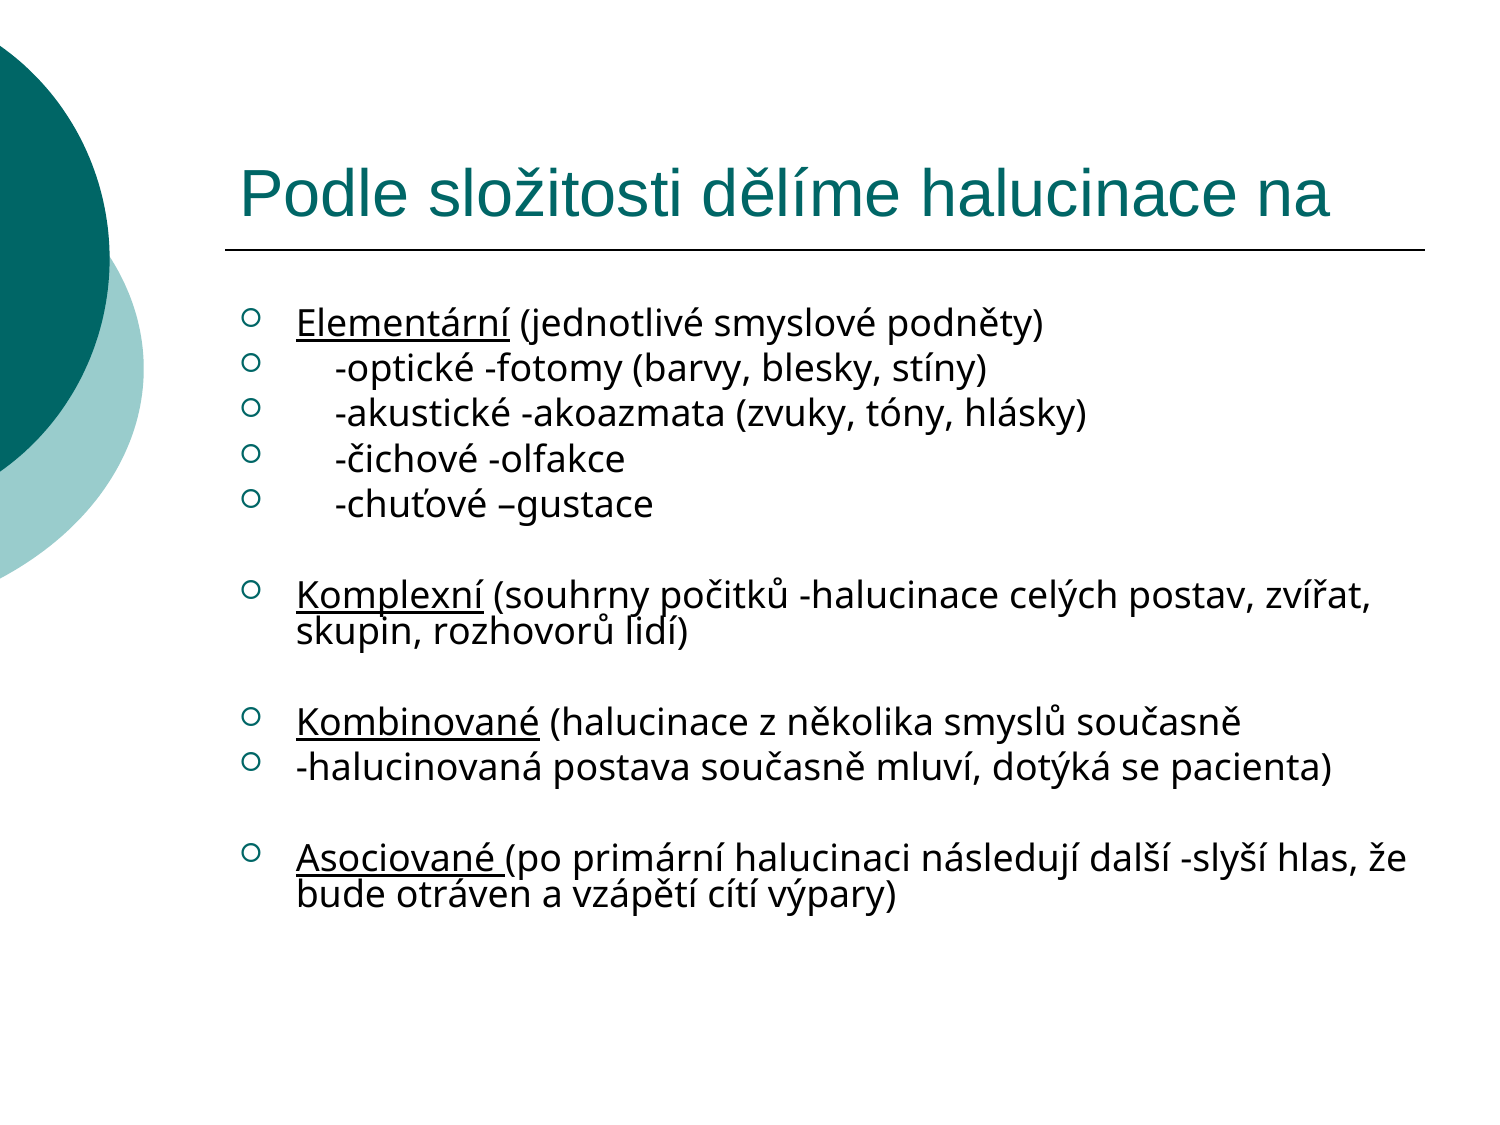

# Podle složitosti dělíme halucinace na
Elementární (jednotlivé smyslové podněty)
 -optické -fotomy (barvy, blesky, stíny)
 -akustické -akoazmata (zvuky, tóny, hlásky)
 -čichové -olfakce
 -chuťové –gustace
Komplexní (souhrny počitků -halucinace celých postav, zvířat, skupin, rozhovorů lidí)
Kombinované (halucinace z několika smyslů současně
-halucinovaná postava současně mluví, dotýká se pacienta)
Asociované (po primární halucinaci následují další -slyší hlas, že bude otráven a vzápětí cítí výpary)